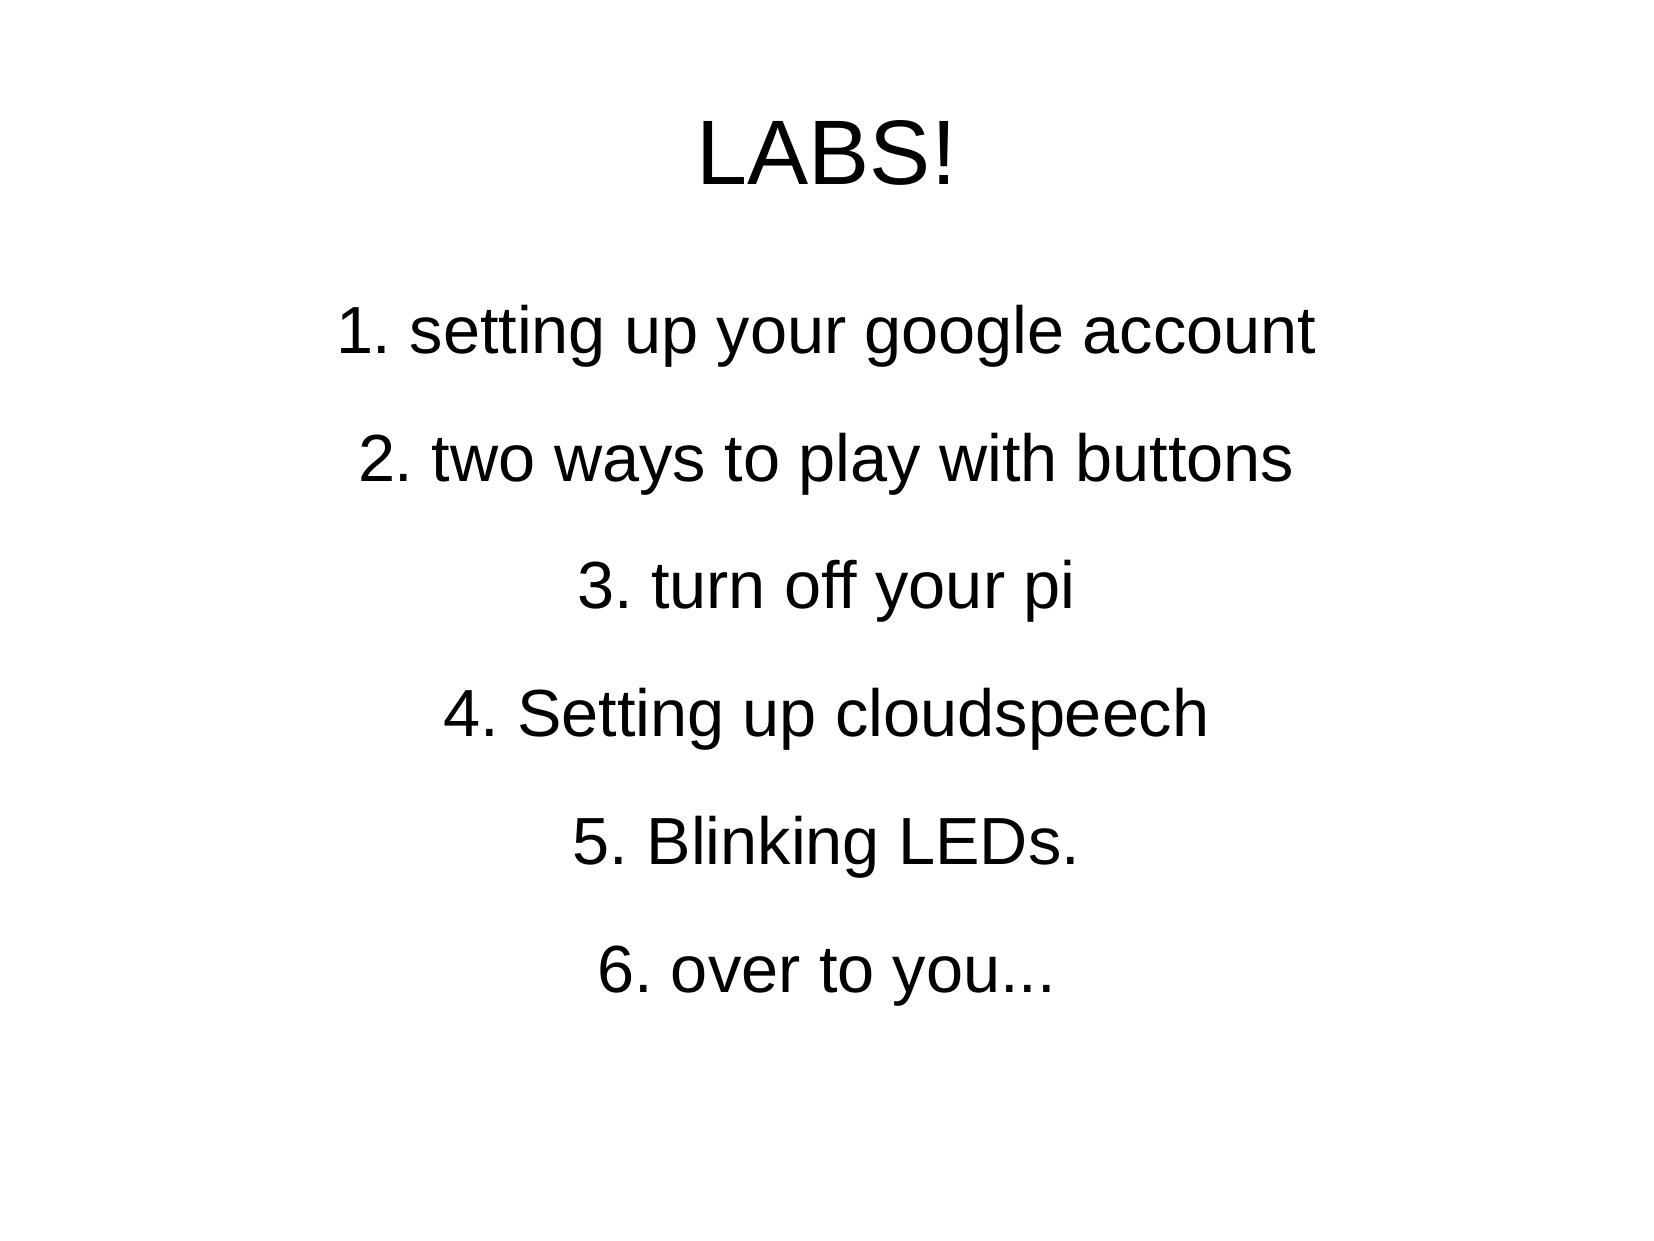

# LABS!
1. setting up your google account
2. two ways to play with buttons
3. turn off your pi
4. Setting up cloudspeech
5. Blinking LEDs.
6. over to you...